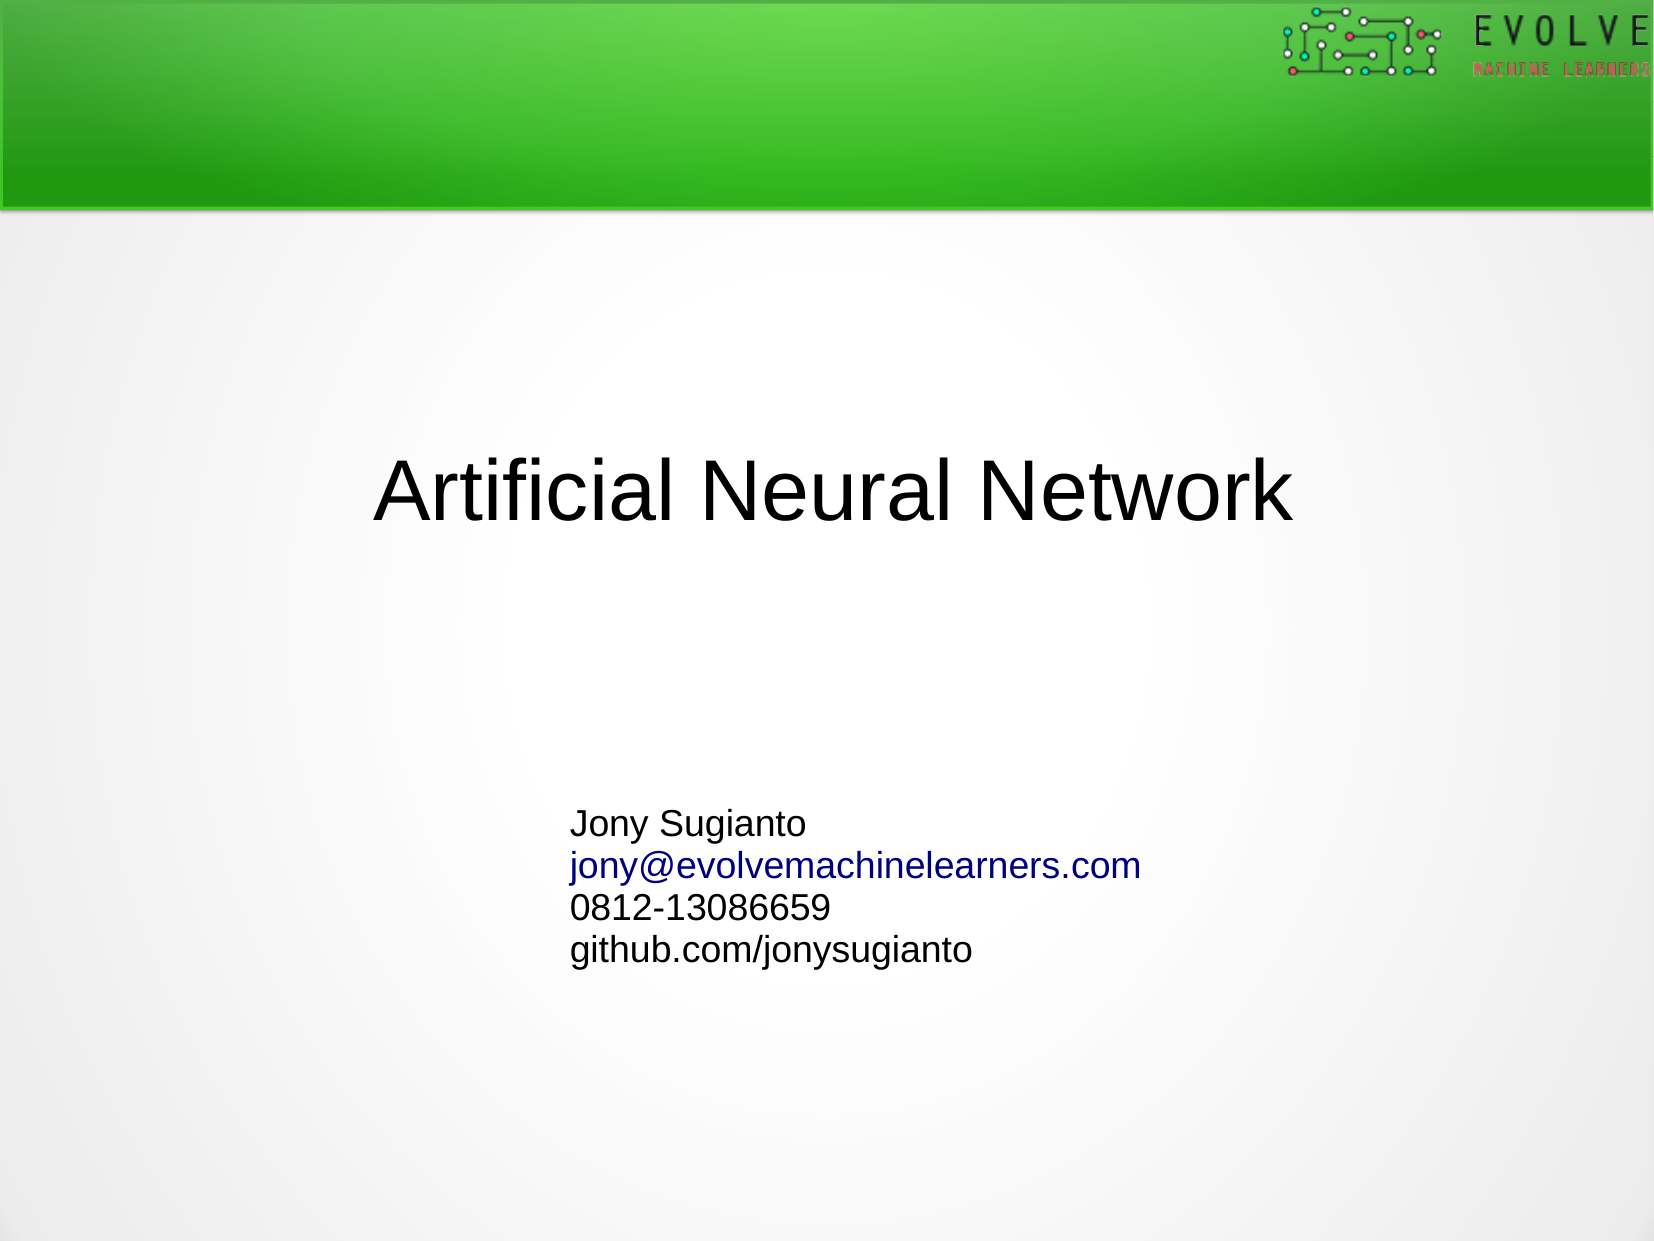

# Artificial Neural Network
Jony Sugianto
jony@evolvemachinelearners.com
0812-13086659
github.com/jonysugianto